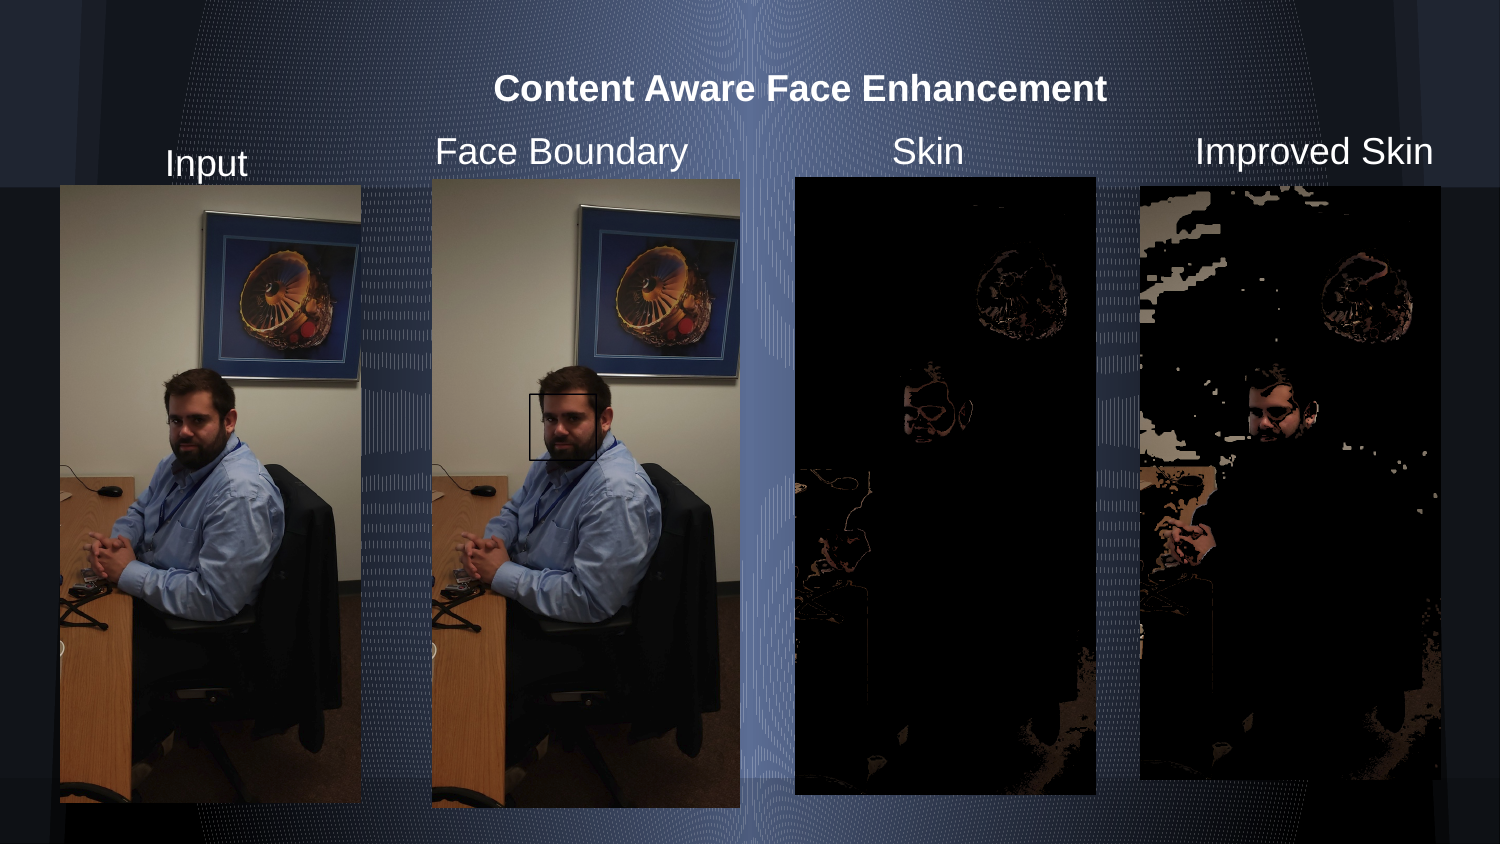

Content Aware Face Enhancement
Face Boundary
Skin
Improved Skin
Input
#